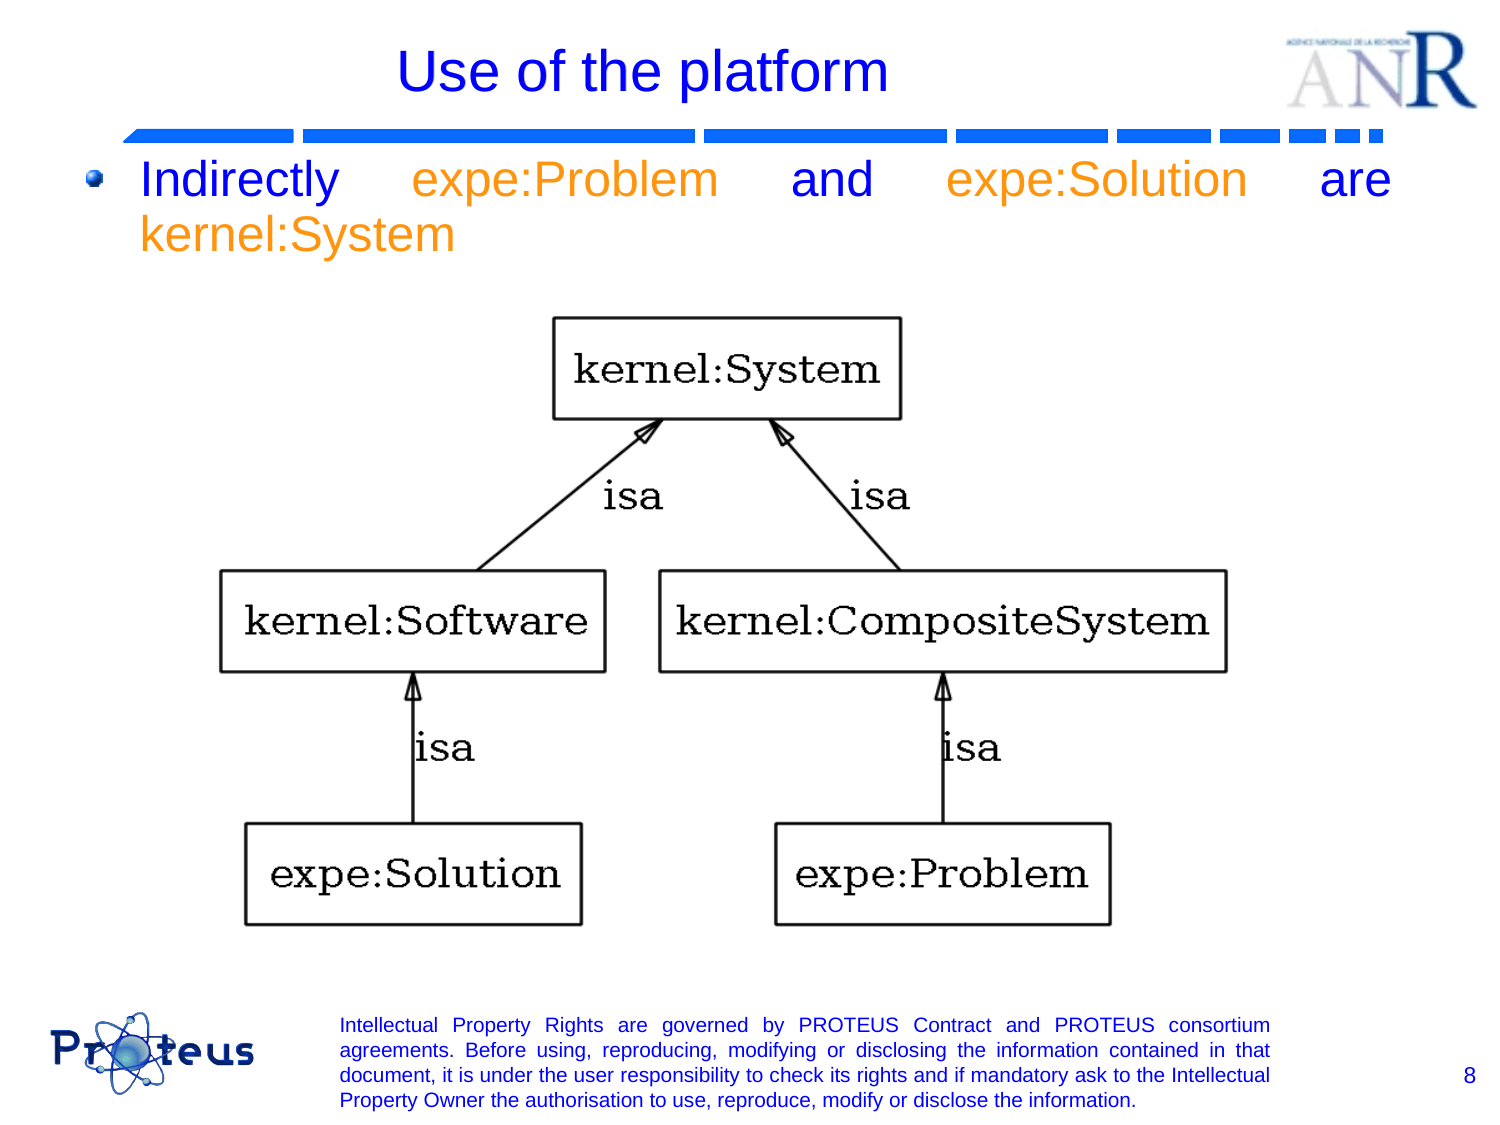

# Use of the platform
Indirectly expe:Problem and expe:Solution are kernel:System
8